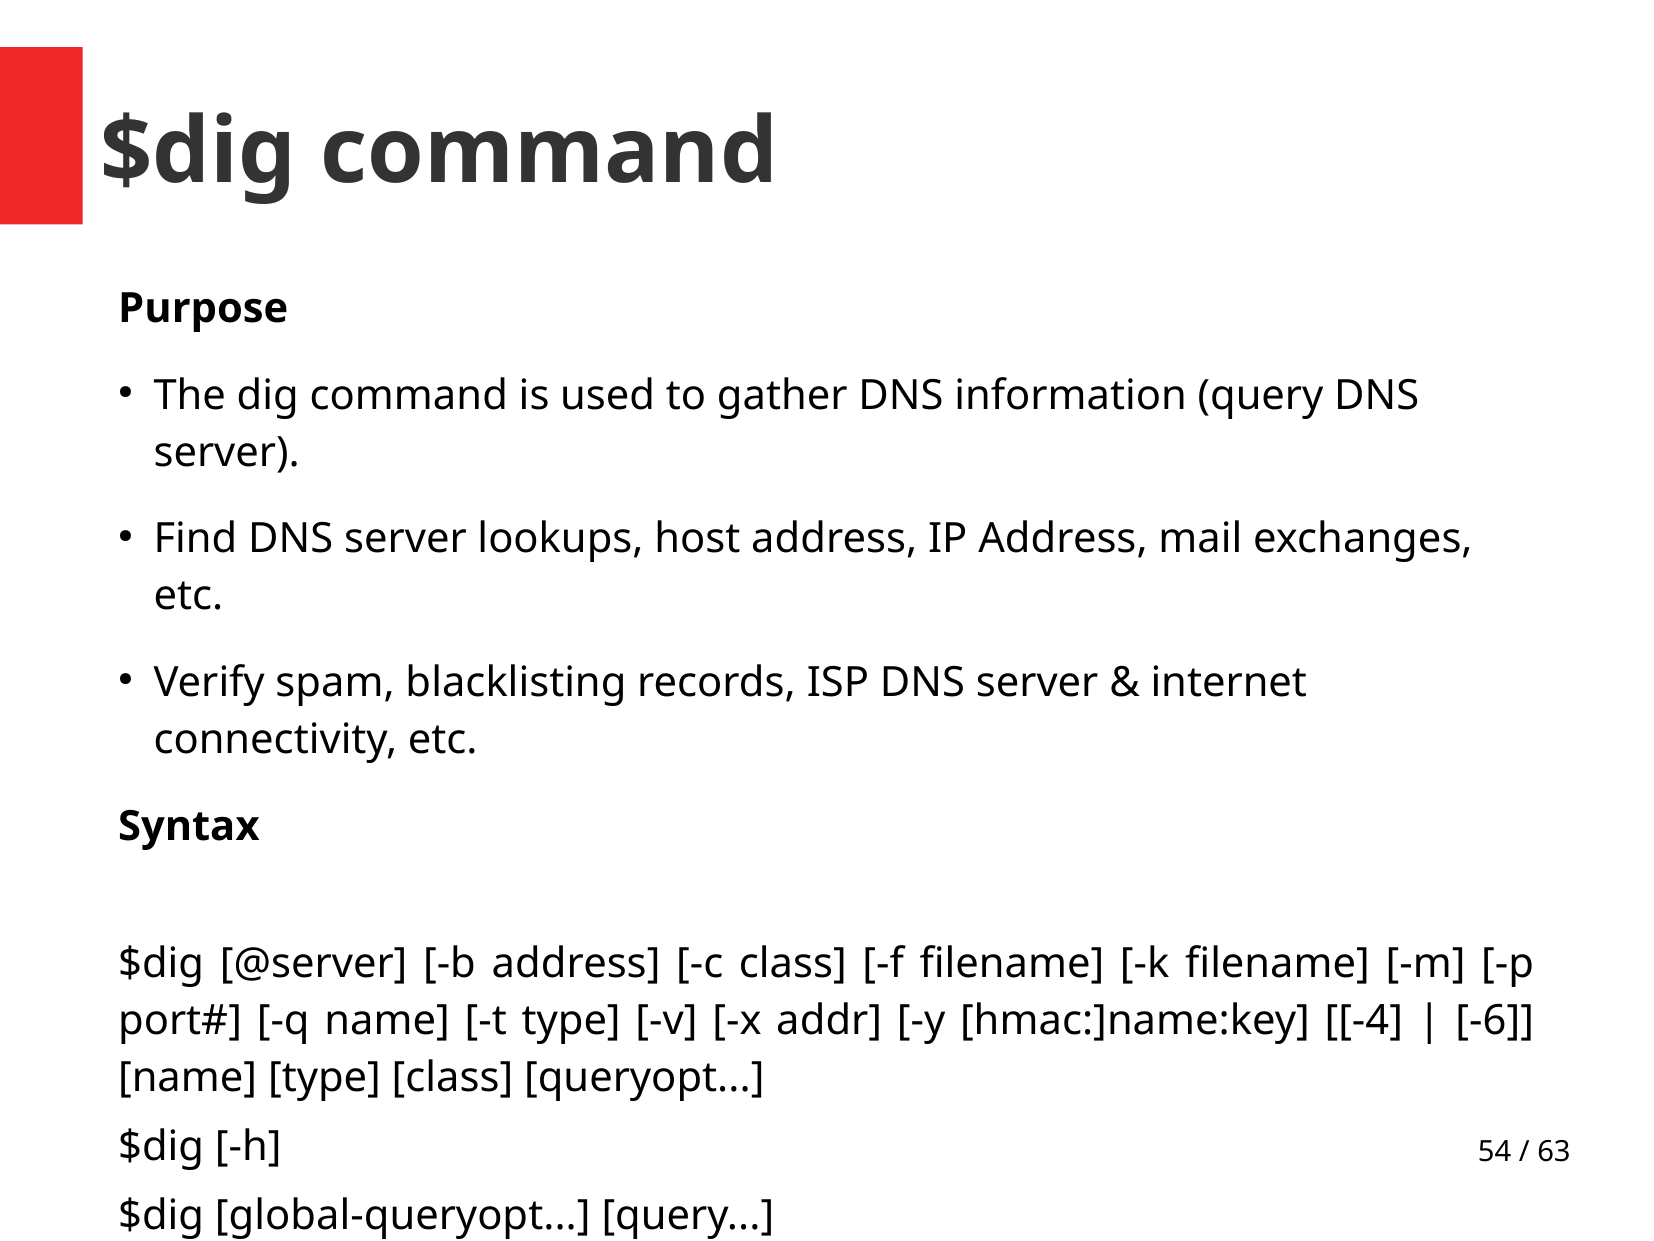

# $dig command
Purpose
The dig command is used to gather DNS information (query DNS server).
Find DNS server lookups, host address, IP Address, mail exchanges, etc.
Verify spam, blacklisting records, ISP DNS server & internet connectivity, etc.
Syntax
$dig [@server] [-b address] [-c class] [-f filename] [-k filename] [-m] [-p port#] [-q name] [-t type] [-v] [-x addr] [-y [hmac:]name:key] [[-4] | [-6]] [name] [type] [class] [queryopt...]
$dig [-h]
$dig [global-queryopt...] [query...]
54